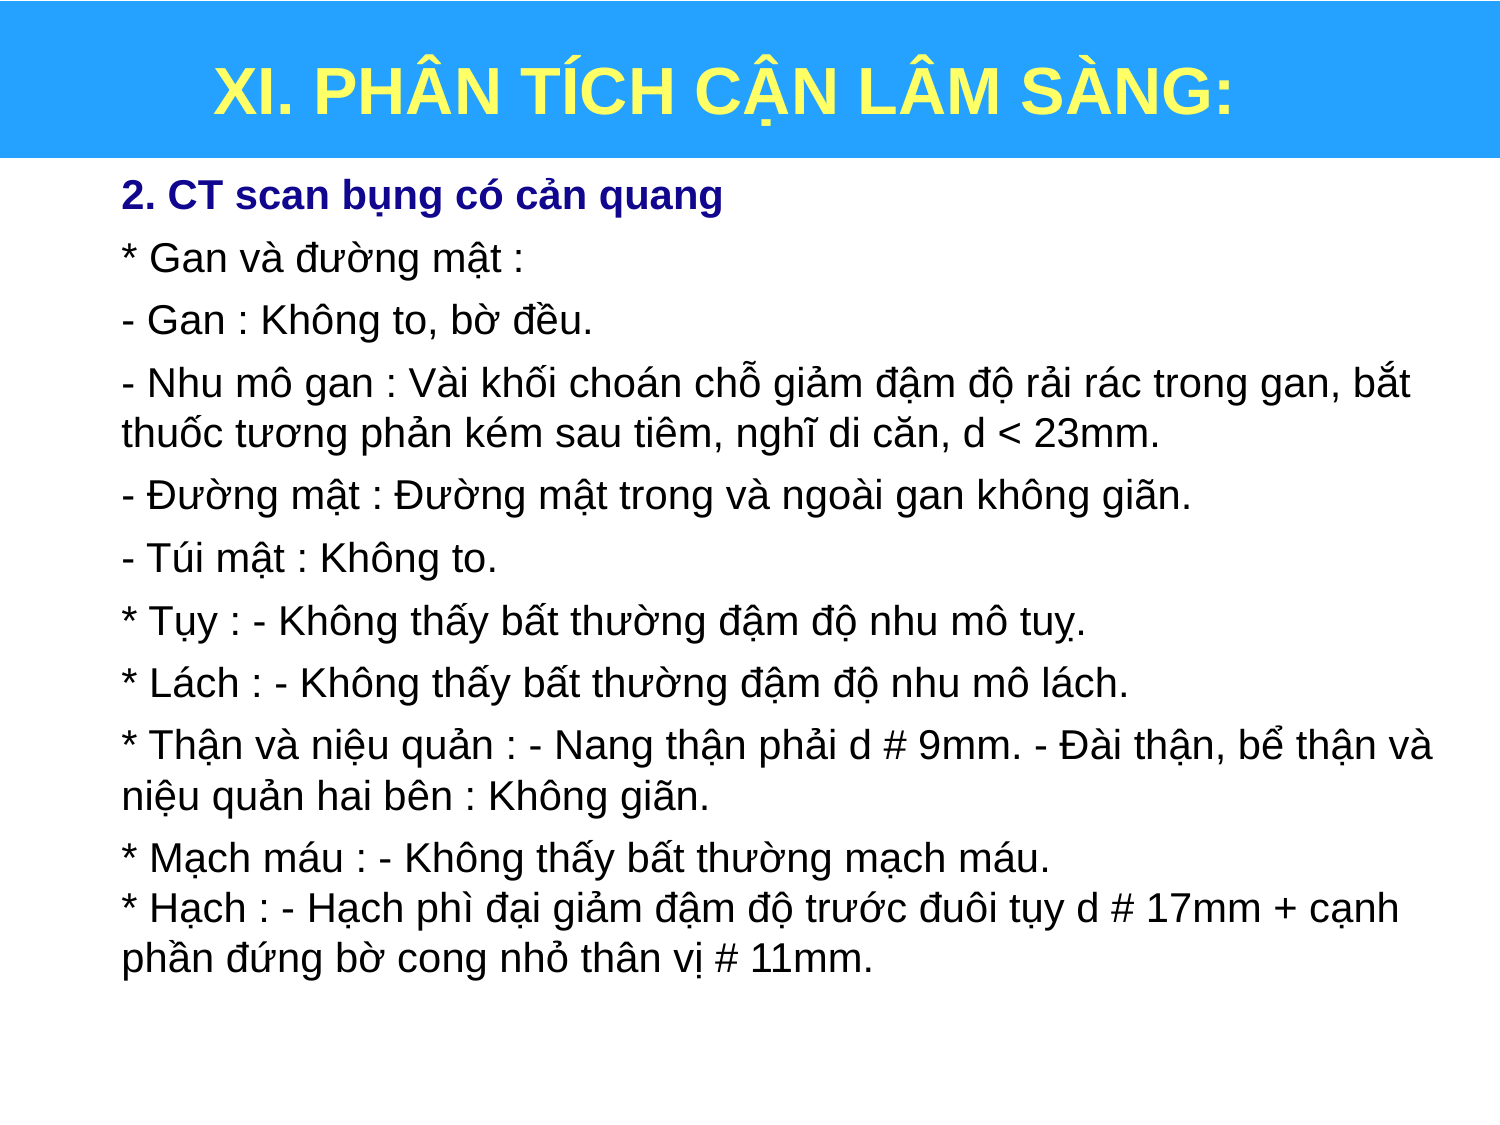

# XI. PHÂN TÍCH CẬN LÂM SÀNG:
2. CT scan bụng có cản quang
* Gan và đường mật :
- Gan : Không to, bờ đều.
- Nhu mô gan : Vài khối choán chỗ giảm đậm độ rải rác trong gan, bắt thuốc tương phản kém sau tiêm, nghĩ di căn, d < 23mm.
- Đường mật : Đường mật trong và ngoài gan không giãn.
- Túi mật : Không to.
* Tụy : - Không thấy bất thường đậm độ nhu mô tuỵ.
* Lách : - Không thấy bất thường đậm độ nhu mô lách.
* Thận và niệu quản : - Nang thận phải d # 9mm. - Đài thận, bể thận và niệu quản hai bên : Không giãn.
* Mạch máu : - Không thấy bất thường mạch máu.
* Hạch : - Hạch phì đại giảm đậm độ trước đuôi tụy d # 17mm + cạnh phần đứng bờ cong nhỏ thân vị # 11mm.